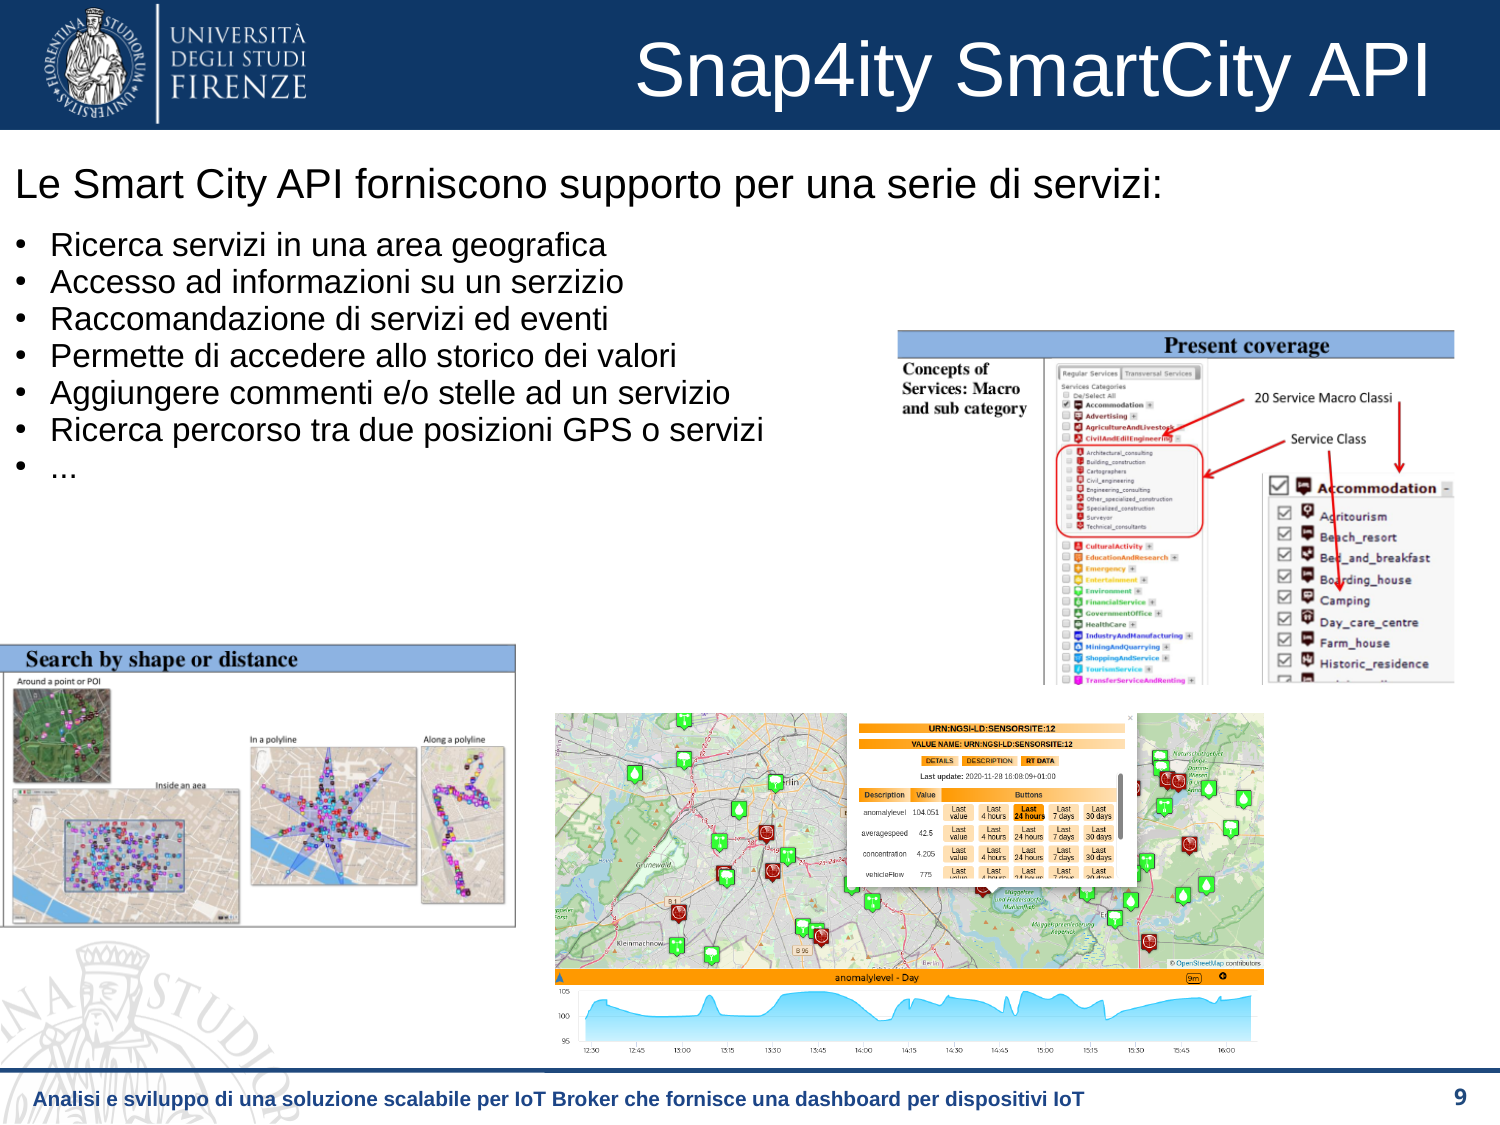

# Snap4ity SmartCity API
Le Smart City API forniscono supporto per una serie di servizi:
Ricerca servizi in una area geografica
Accesso ad informazioni su un serzizio
Raccomandazione di servizi ed eventi
Permette di accedere allo storico dei valori
Aggiungere commenti e/o stelle ad un servizio
Ricerca percorso tra due posizioni GPS o servizi
...
Analisi e sviluppo di una soluzione scalabile per IoT Broker che fornisce una dashboard per dispositivi IoT